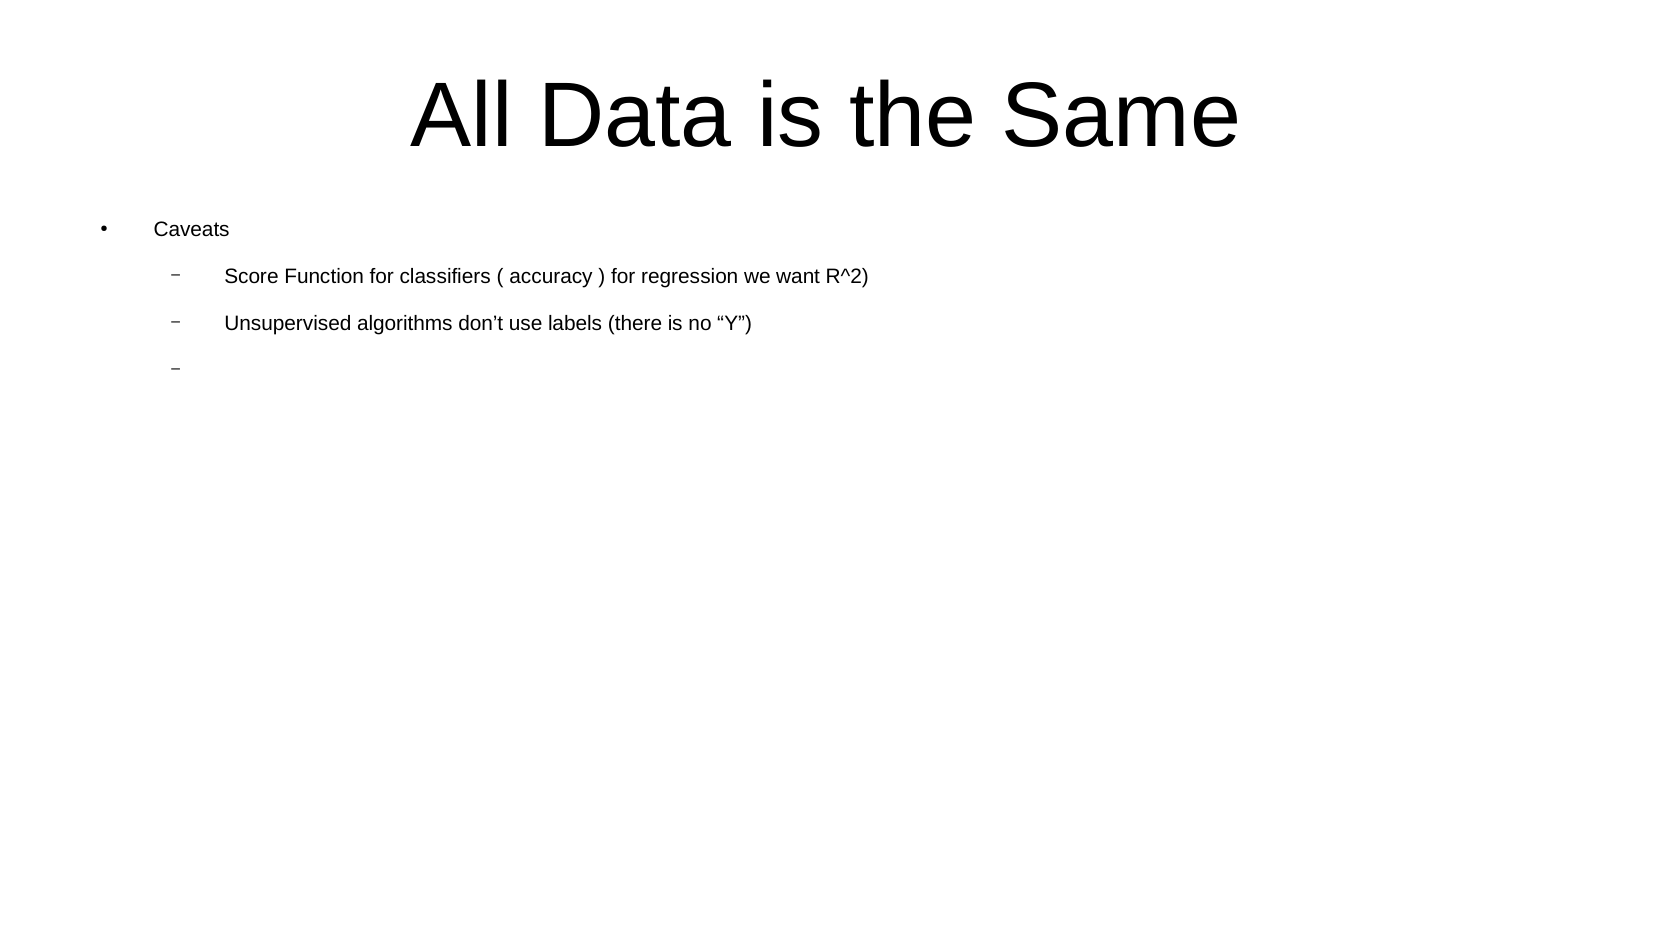

# All Data is the Same
Caveats
Score Function for classifiers ( accuracy ) for regression we want R^2)
Unsupervised algorithms don’t use labels (there is no “Y”)